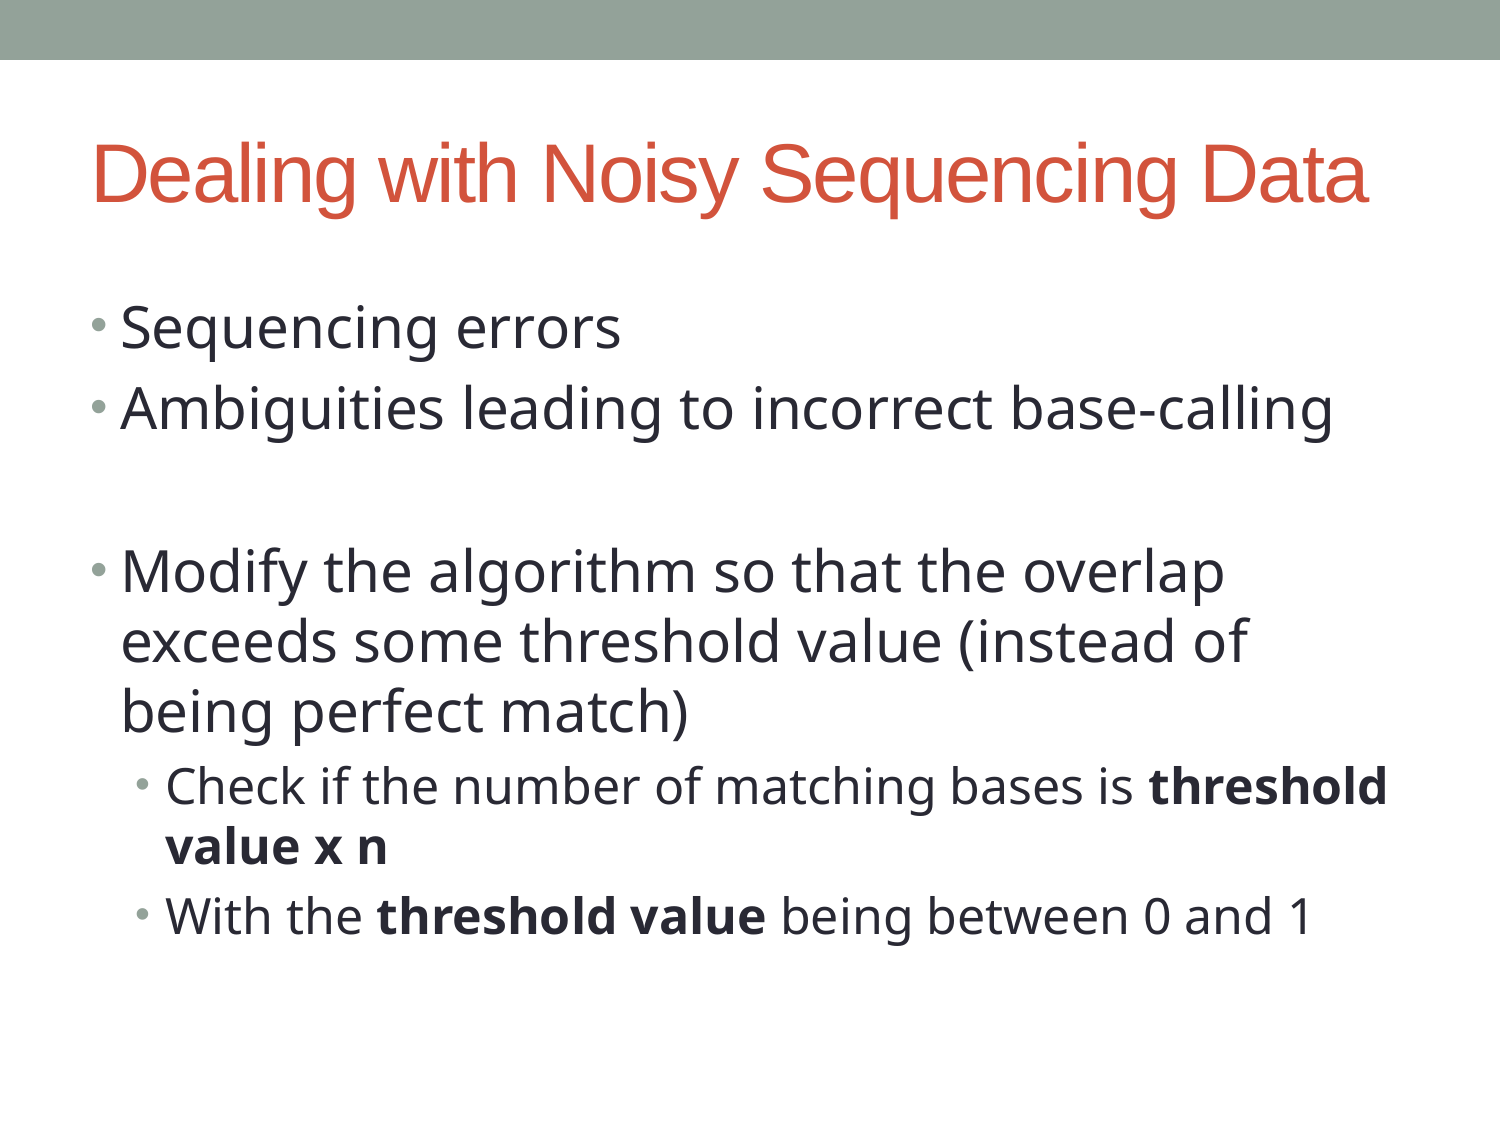

# Dealing with Noisy Sequencing Data
Sequencing errors
Ambiguities leading to incorrect base-calling
Modify the algorithm so that the overlap exceeds some threshold value (instead of being perfect match)
Check if the number of matching bases is threshold value x n
With the threshold value being between 0 and 1